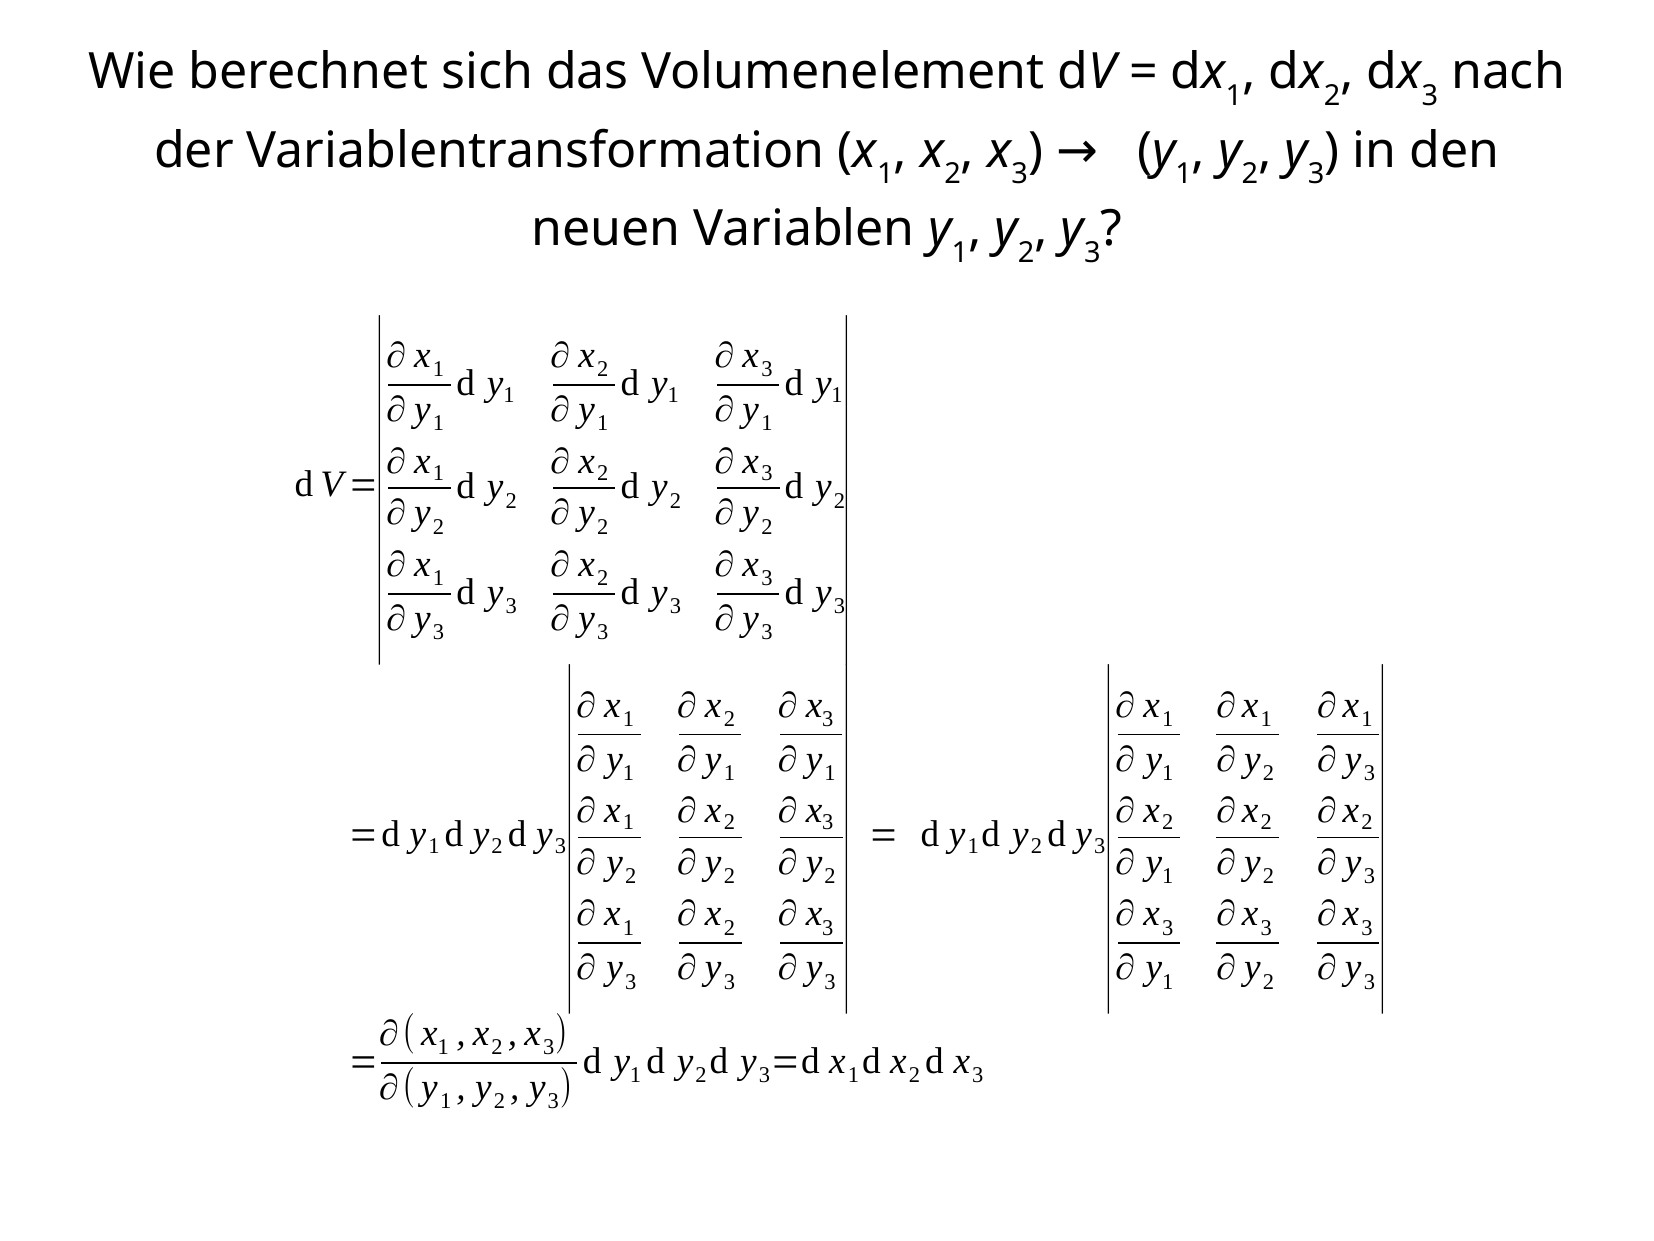

# Wie berechnet sich das Volumenelement dV = dx1, dx2, dx3 nach der Variablentransformation (x1, x2, x3) → (y1, y2, y3) in den neuen Variablen y1, y2, y3?